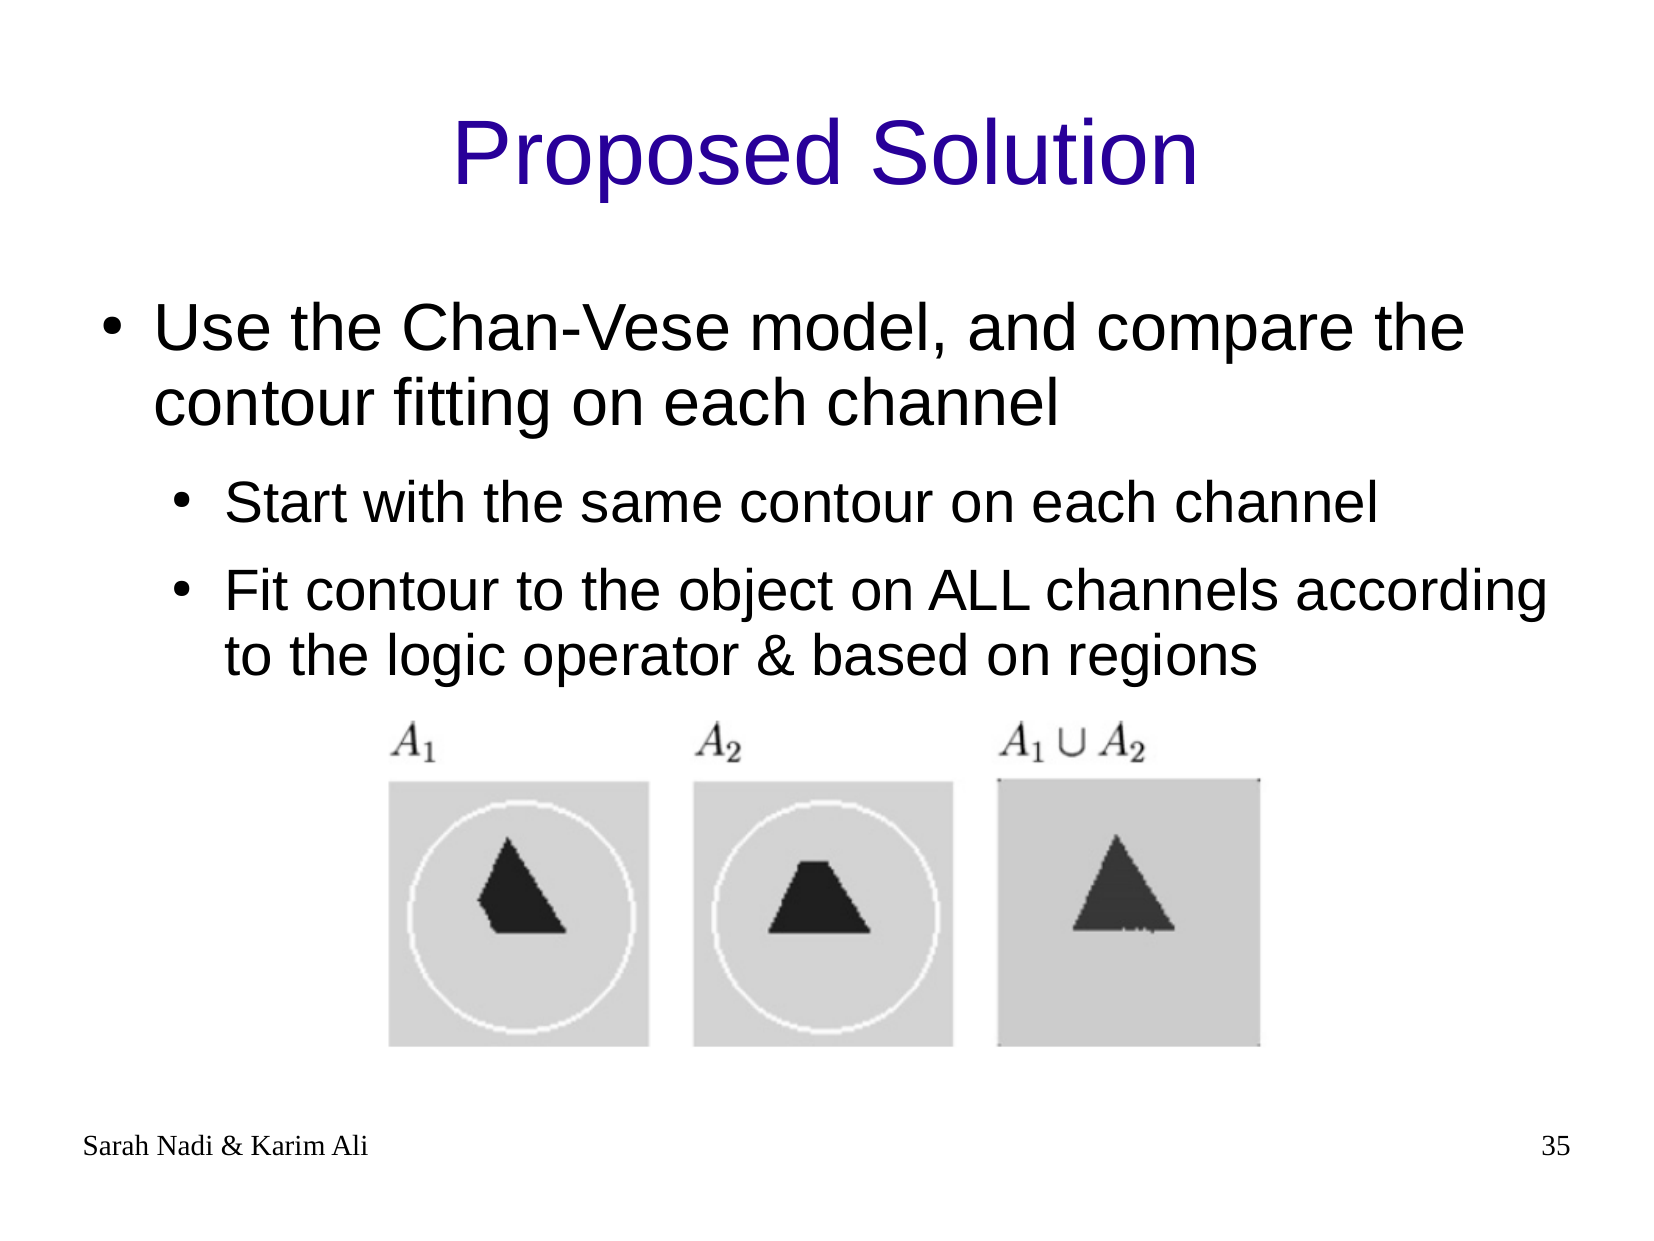

# Proposed Solution
Use the Chan-Vese model, and compare the contour fitting on each channel
Start with the same contour on each channel
Fit contour to the object on ALL channels according to the logic operator & based on regions
Sarah Nadi & Karim Ali
35